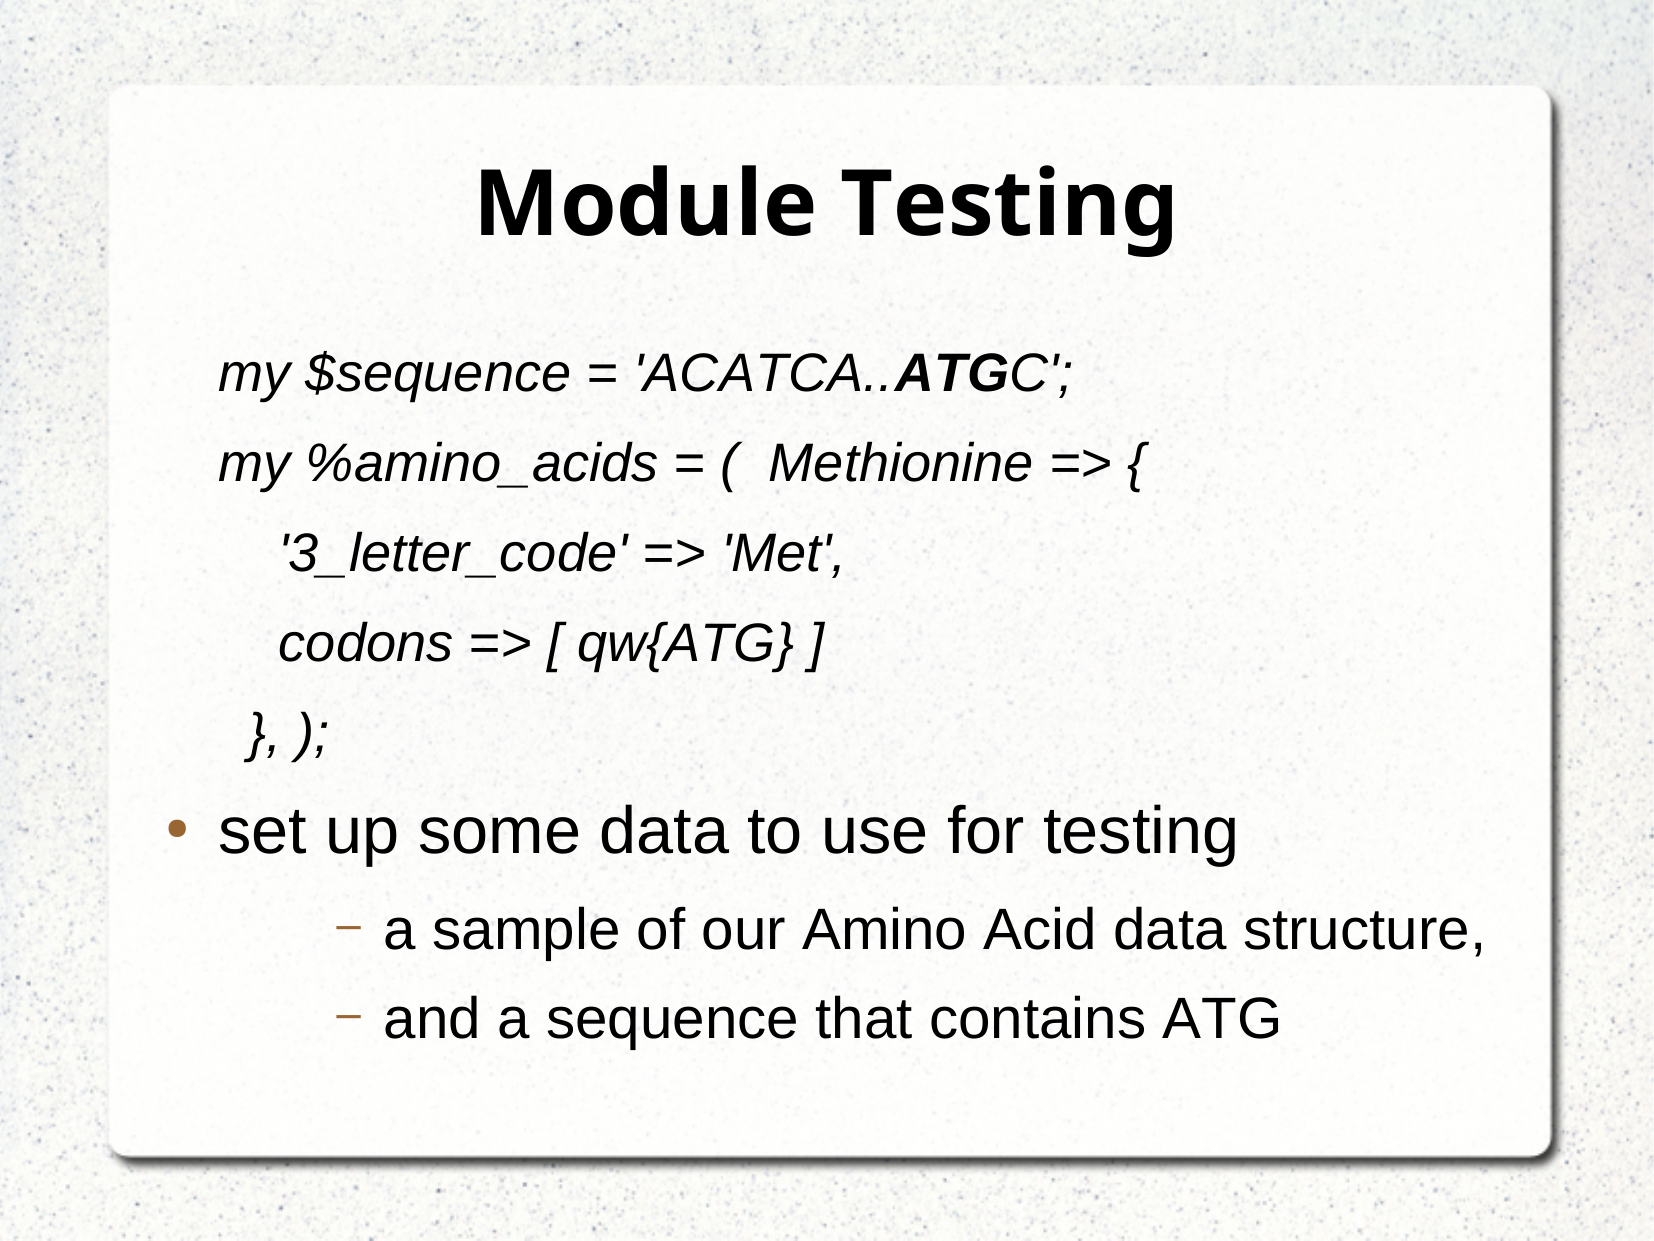

# Module Testing
my $sequence = 'ACATCA..ATGC';
my %amino_acids = ( Methionine => {
 '3_letter_code' => 'Met',
 codons => [ qw{ATG} ]
 }, );
set up some data to use for testing
a sample of our Amino Acid data structure,
and a sequence that contains ATG